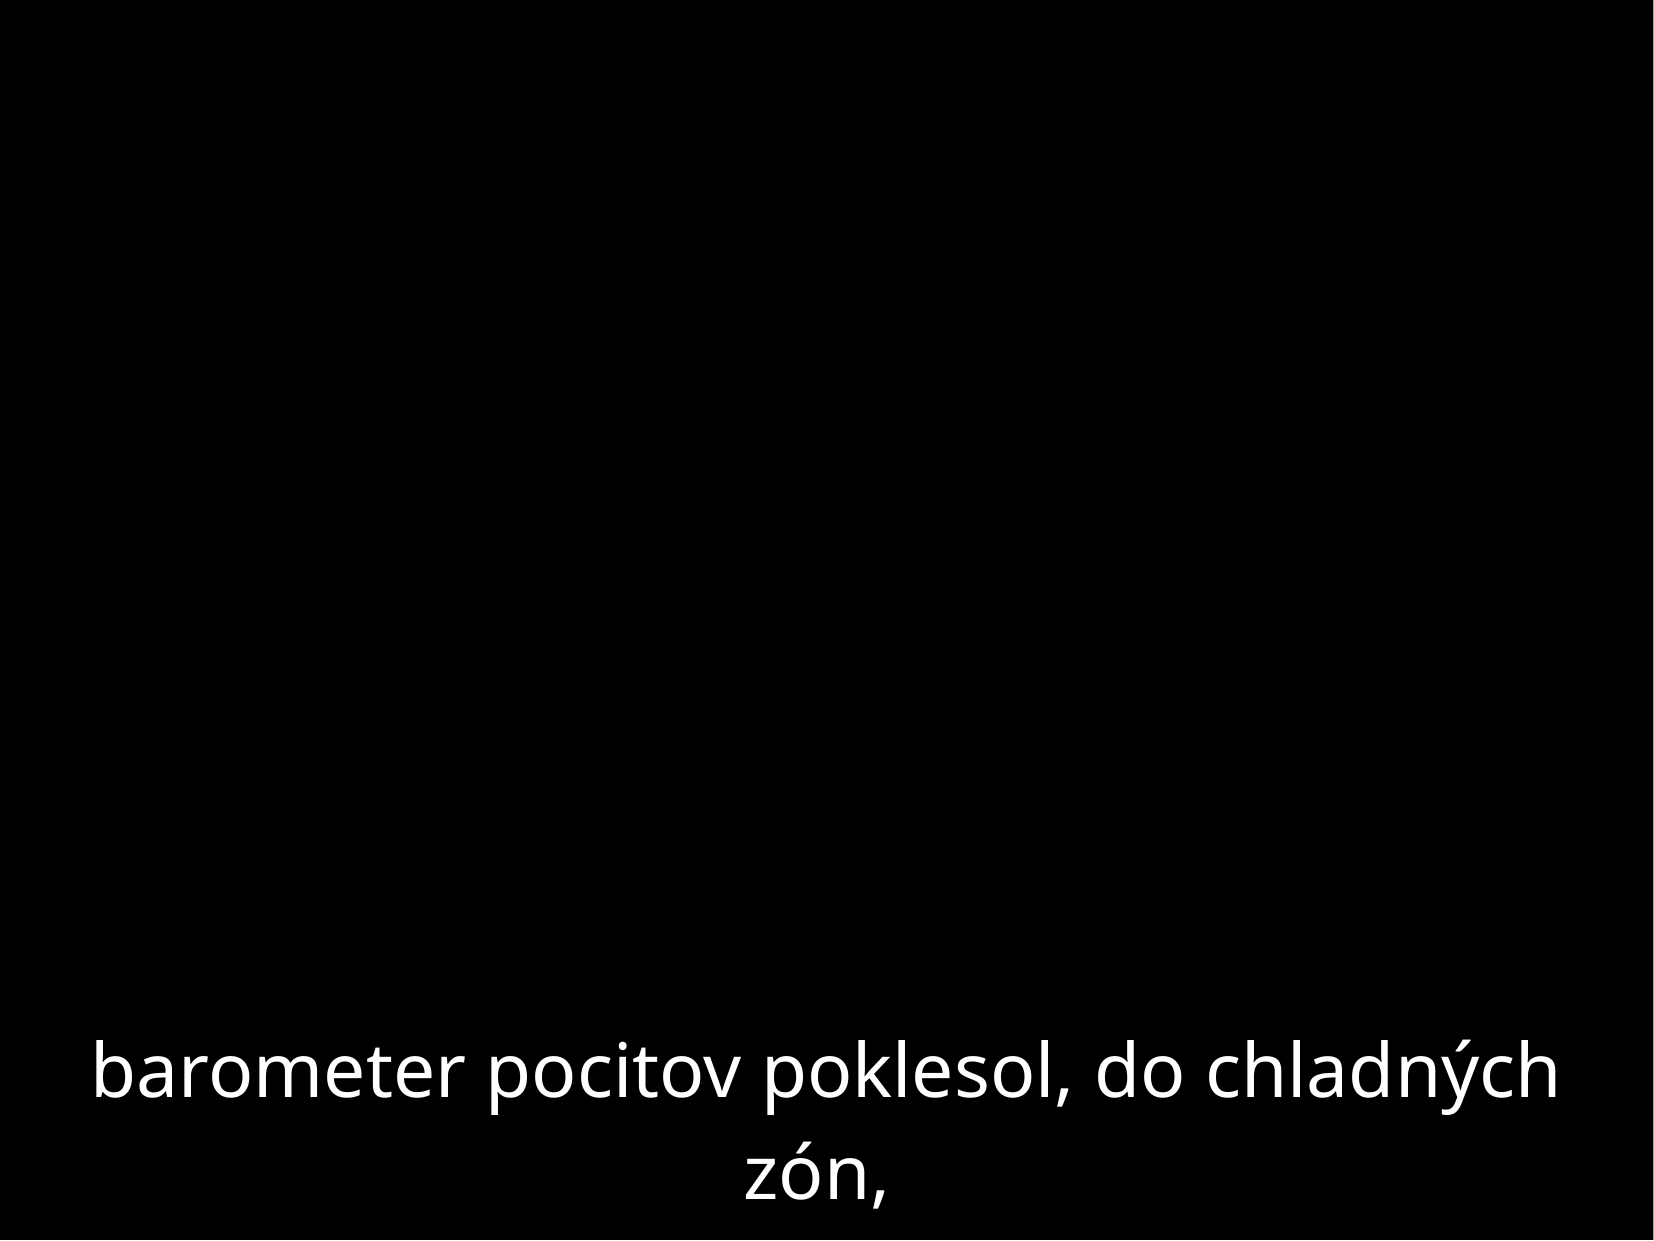

# barometer pocitov poklesol, do chladných zón,